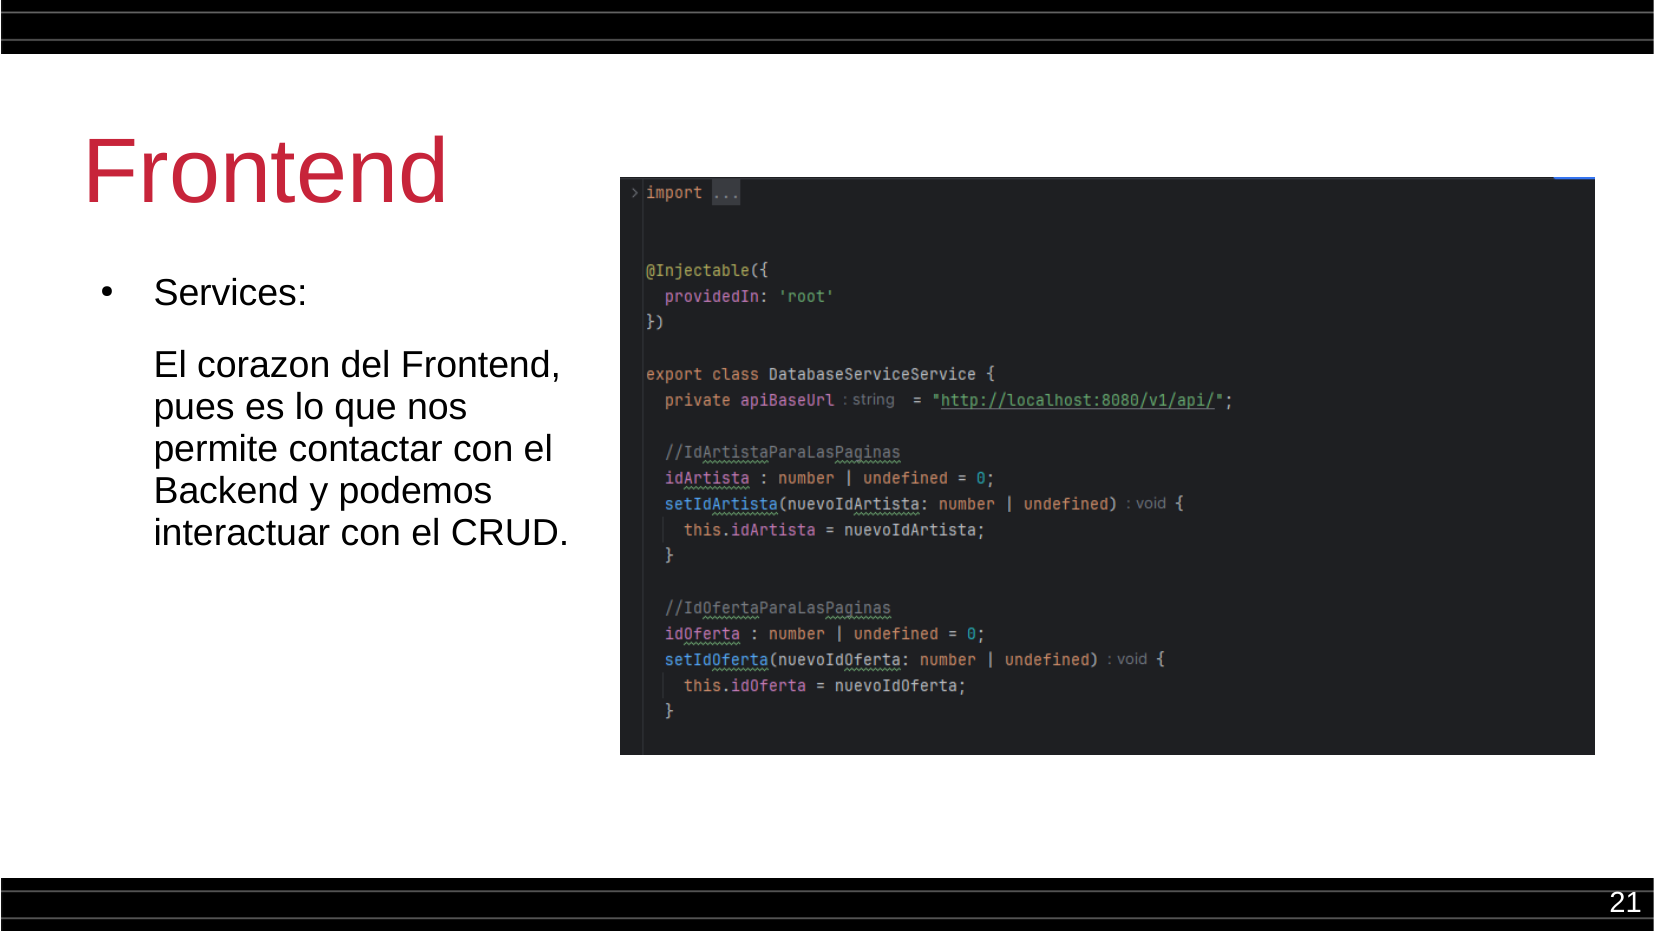

# Frontend
Services:
El corazon del Frontend, pues es lo que nos permite contactar con el Backend y podemos interactuar con el CRUD.